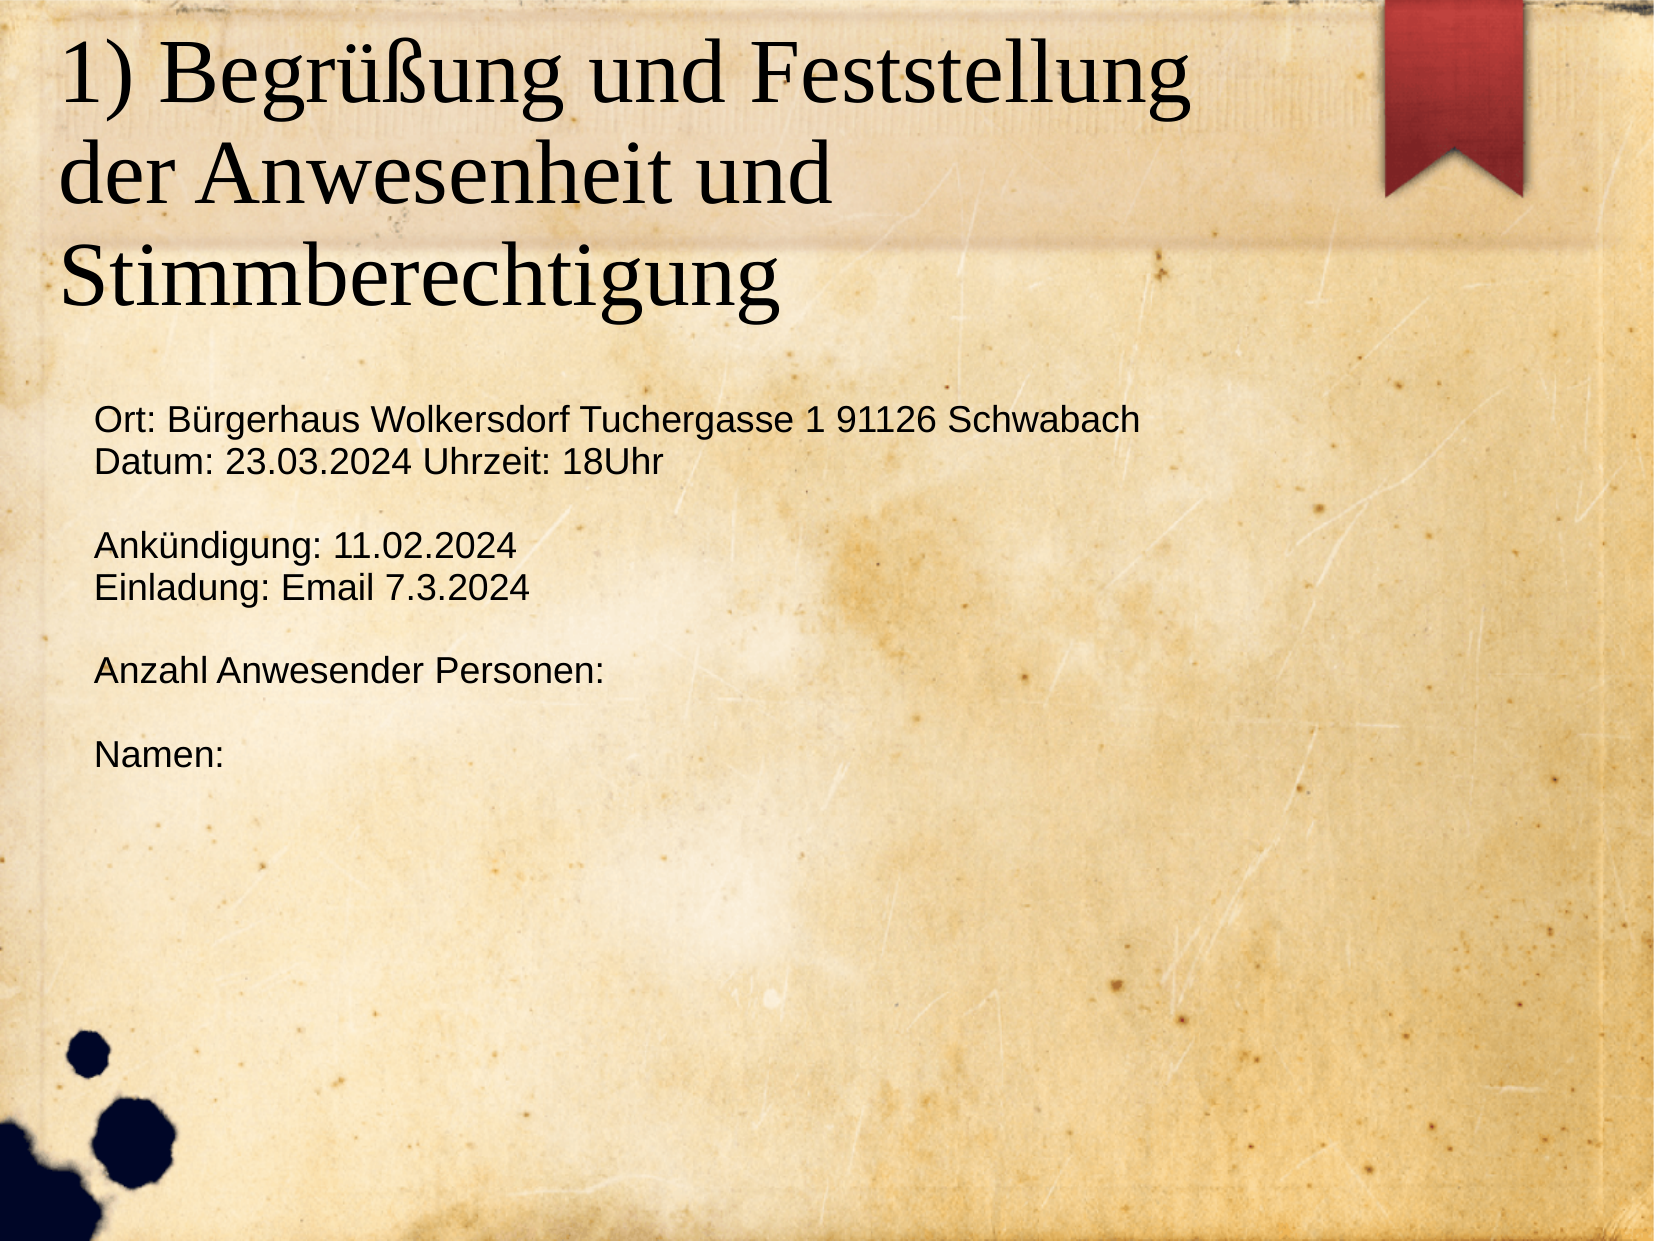

# 1) Begrüßung und Feststellung der Anwesenheit und Stimmberechtigung
Ort: Bürgerhaus Wolkersdorf Tuchergasse 1 91126 Schwabach
Datum: 23.03.2024 Uhrzeit: 18Uhr
Ankündigung: 11.02.2024
Einladung: Email 7.3.2024
Anzahl Anwesender Personen:
Namen: